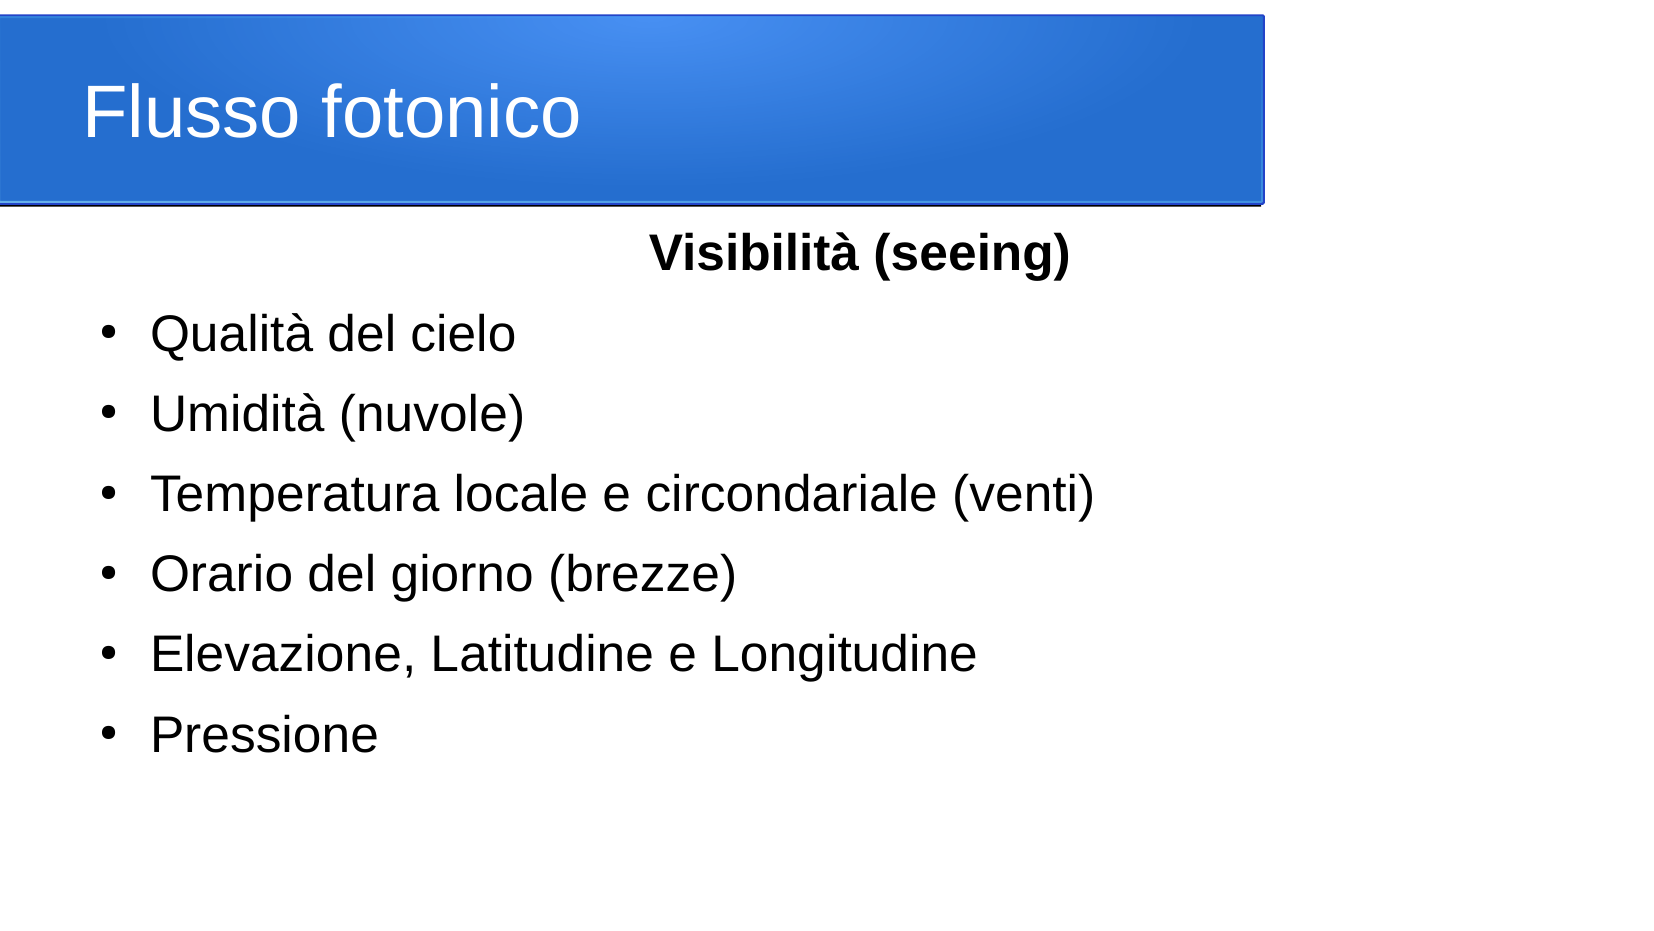

# Flusso fotonico
Visibilità (seeing)
Qualità del cielo
Umidità (nuvole)
Temperatura locale e circondariale (venti)
Orario del giorno (brezze)
Elevazione, Latitudine e Longitudine
Pressione